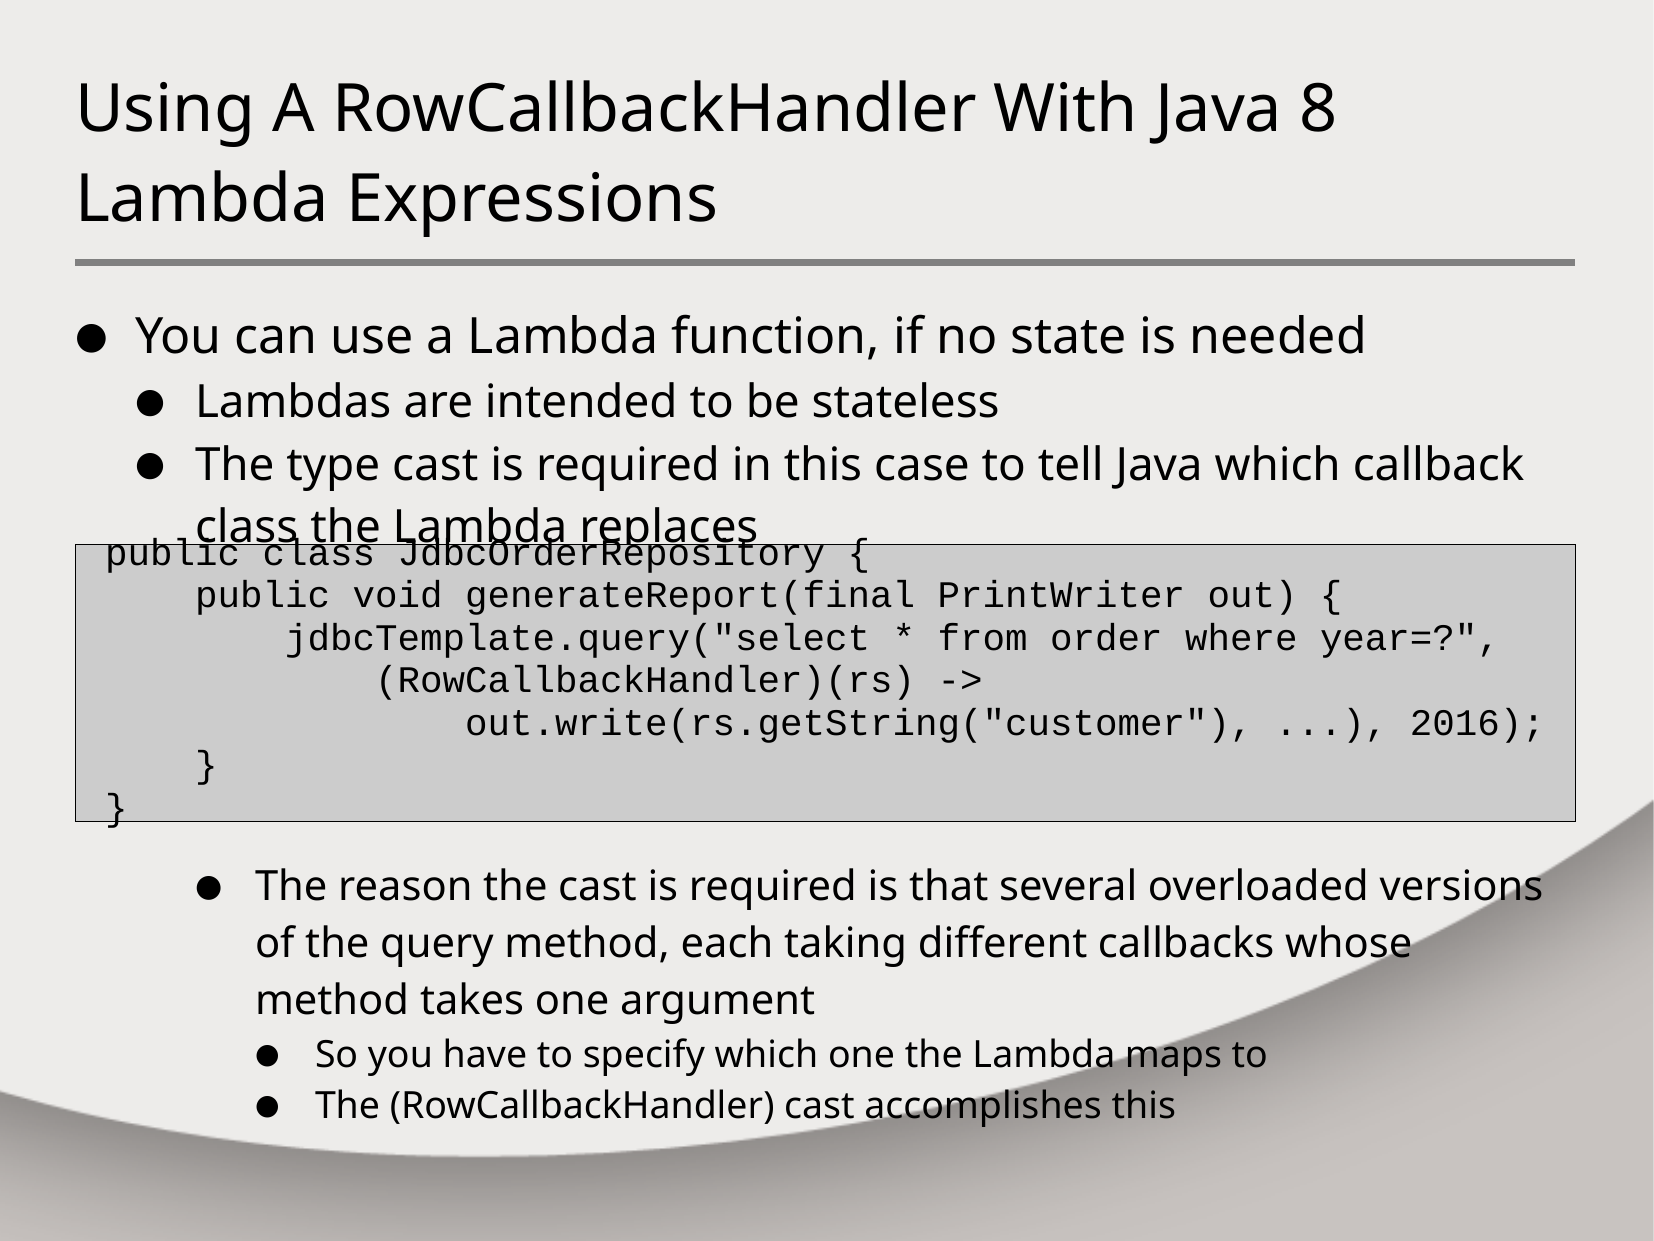

# Using A RowCallbackHandler With Java 8 Lambda Expressions
You can use a Lambda function, if no state is needed
Lambdas are intended to be stateless
The type cast is required in this case to tell Java which callback class the Lambda replaces
The reason the cast is required is that several overloaded versions of the query method, each taking different callbacks whose method takes one argument
So you have to specify which one the Lambda maps to
The (RowCallbackHandler) cast accomplishes this
public class JdbcOrderRepository {
 public void generateReport(final PrintWriter out) {
 jdbcTemplate.query("select * from order where year=?",
 (RowCallbackHandler)(rs) ->
 out.write(rs.getString("customer"), ...), 2016);
 }
}